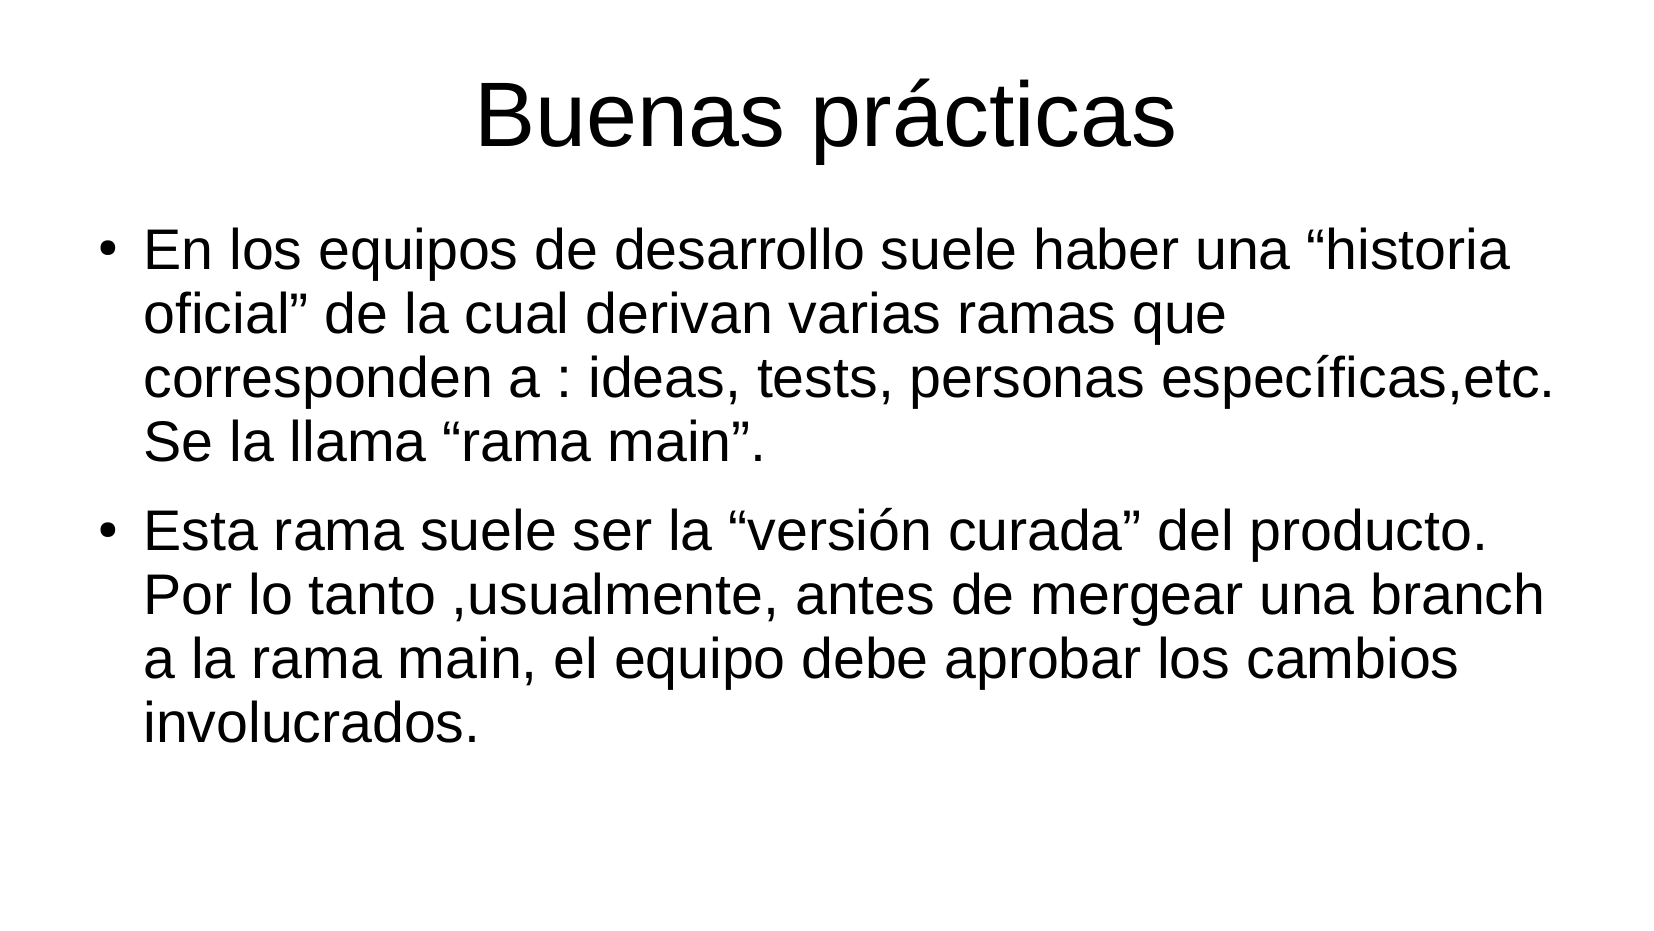

# Buenas prácticas
En los equipos de desarrollo suele haber una “historia oficial” de la cual derivan varias ramas que corresponden a : ideas, tests, personas específicas,etc. Se la llama “rama main”.
Esta rama suele ser la “versión curada” del producto. Por lo tanto ,usualmente, antes de mergear una branch a la rama main, el equipo debe aprobar los cambios involucrados.